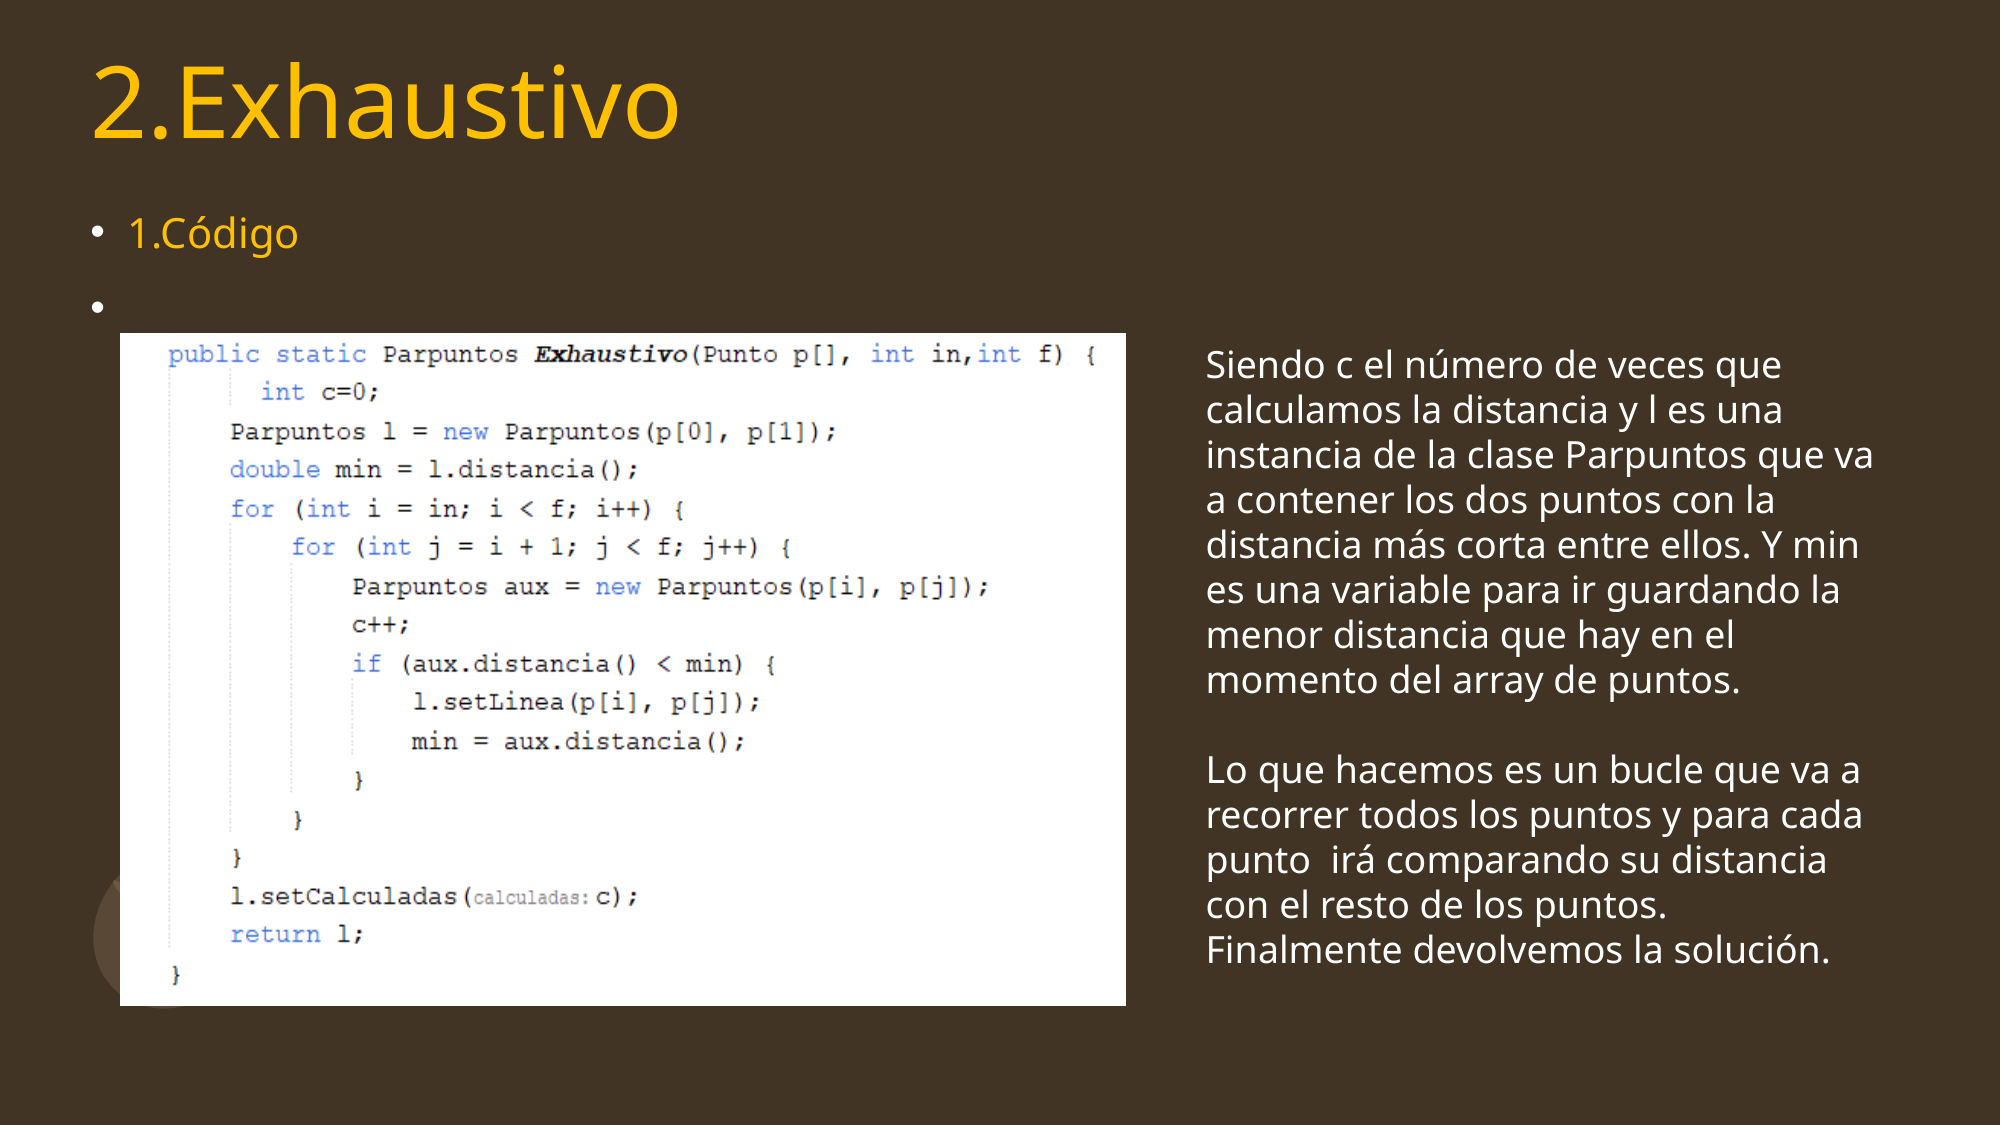

# 2.Exhaustivo
1.Código
Siendo c el número de veces que calculamos la distancia y l es una instancia de la clase Parpuntos que va a contener los dos puntos con la distancia más corta entre ellos. Y min es una variable para ir guardando la menor distancia que hay en el momento del array de puntos.
Lo que hacemos es un bucle que va a recorrer todos los puntos y para cada punto irá comparando su distancia con el resto de los puntos.
Finalmente devolvemos la solución.